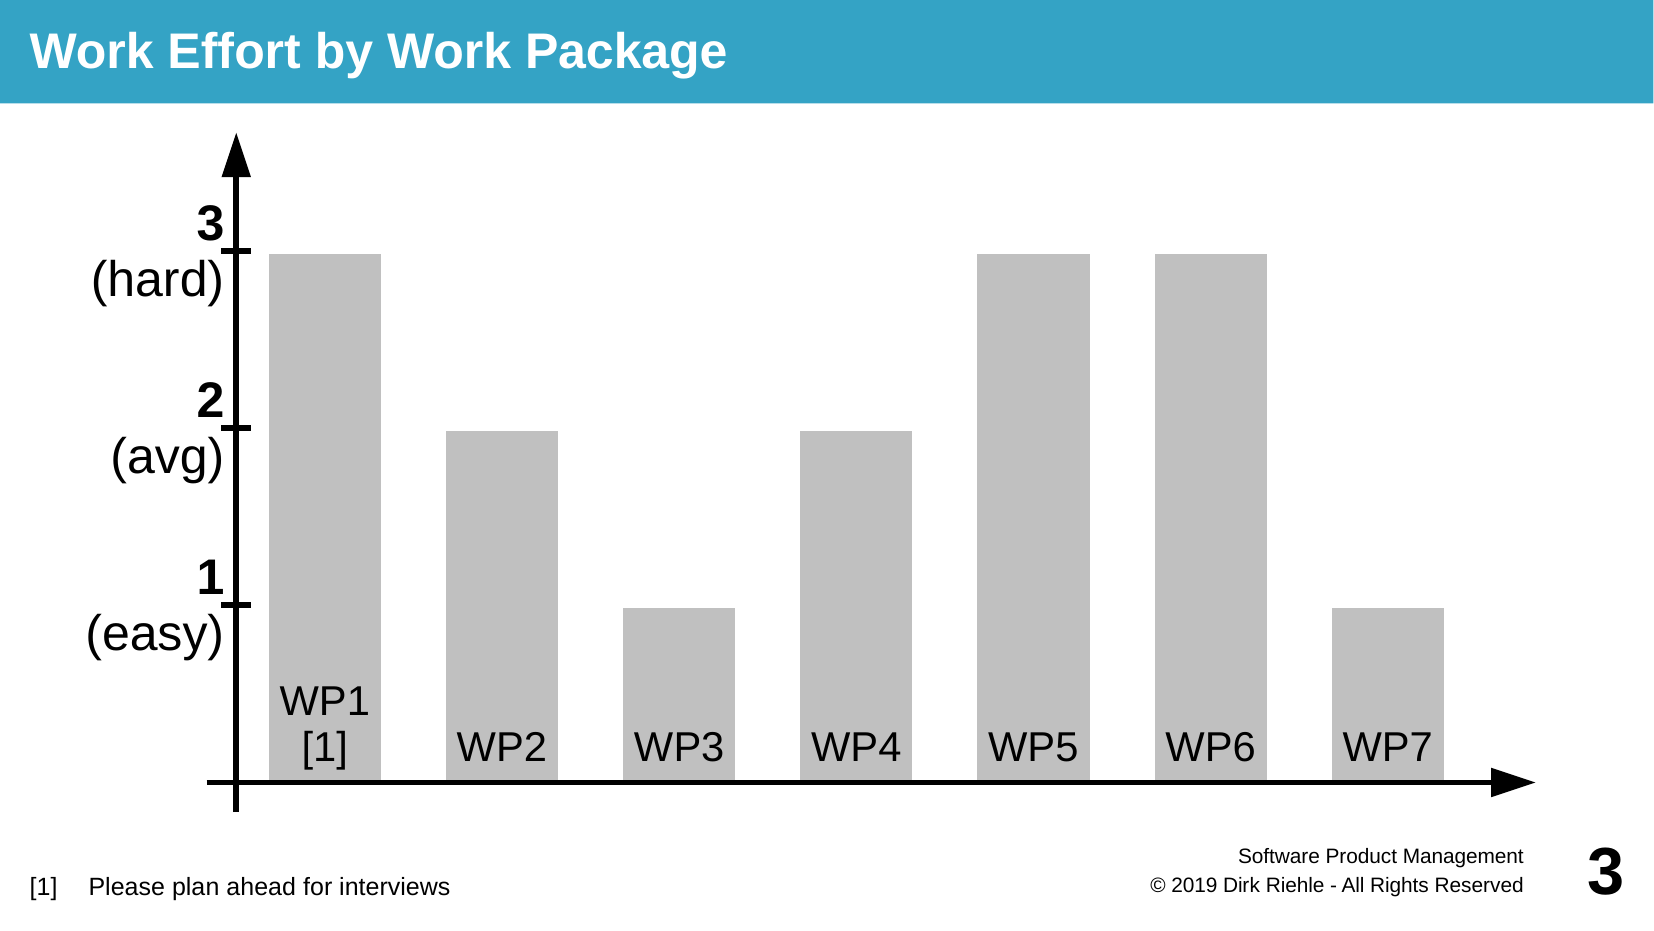

# Work Effort by Work Package
3
(hard)
WP1
[1]
WP5
WP6
WP2
WP4
WP3
WP7
2
(avg)
1
(easy)
[1]	Please plan ahead for interviews
Software Product Management
3
© 2019 Dirk Riehle - All Rights Reserved